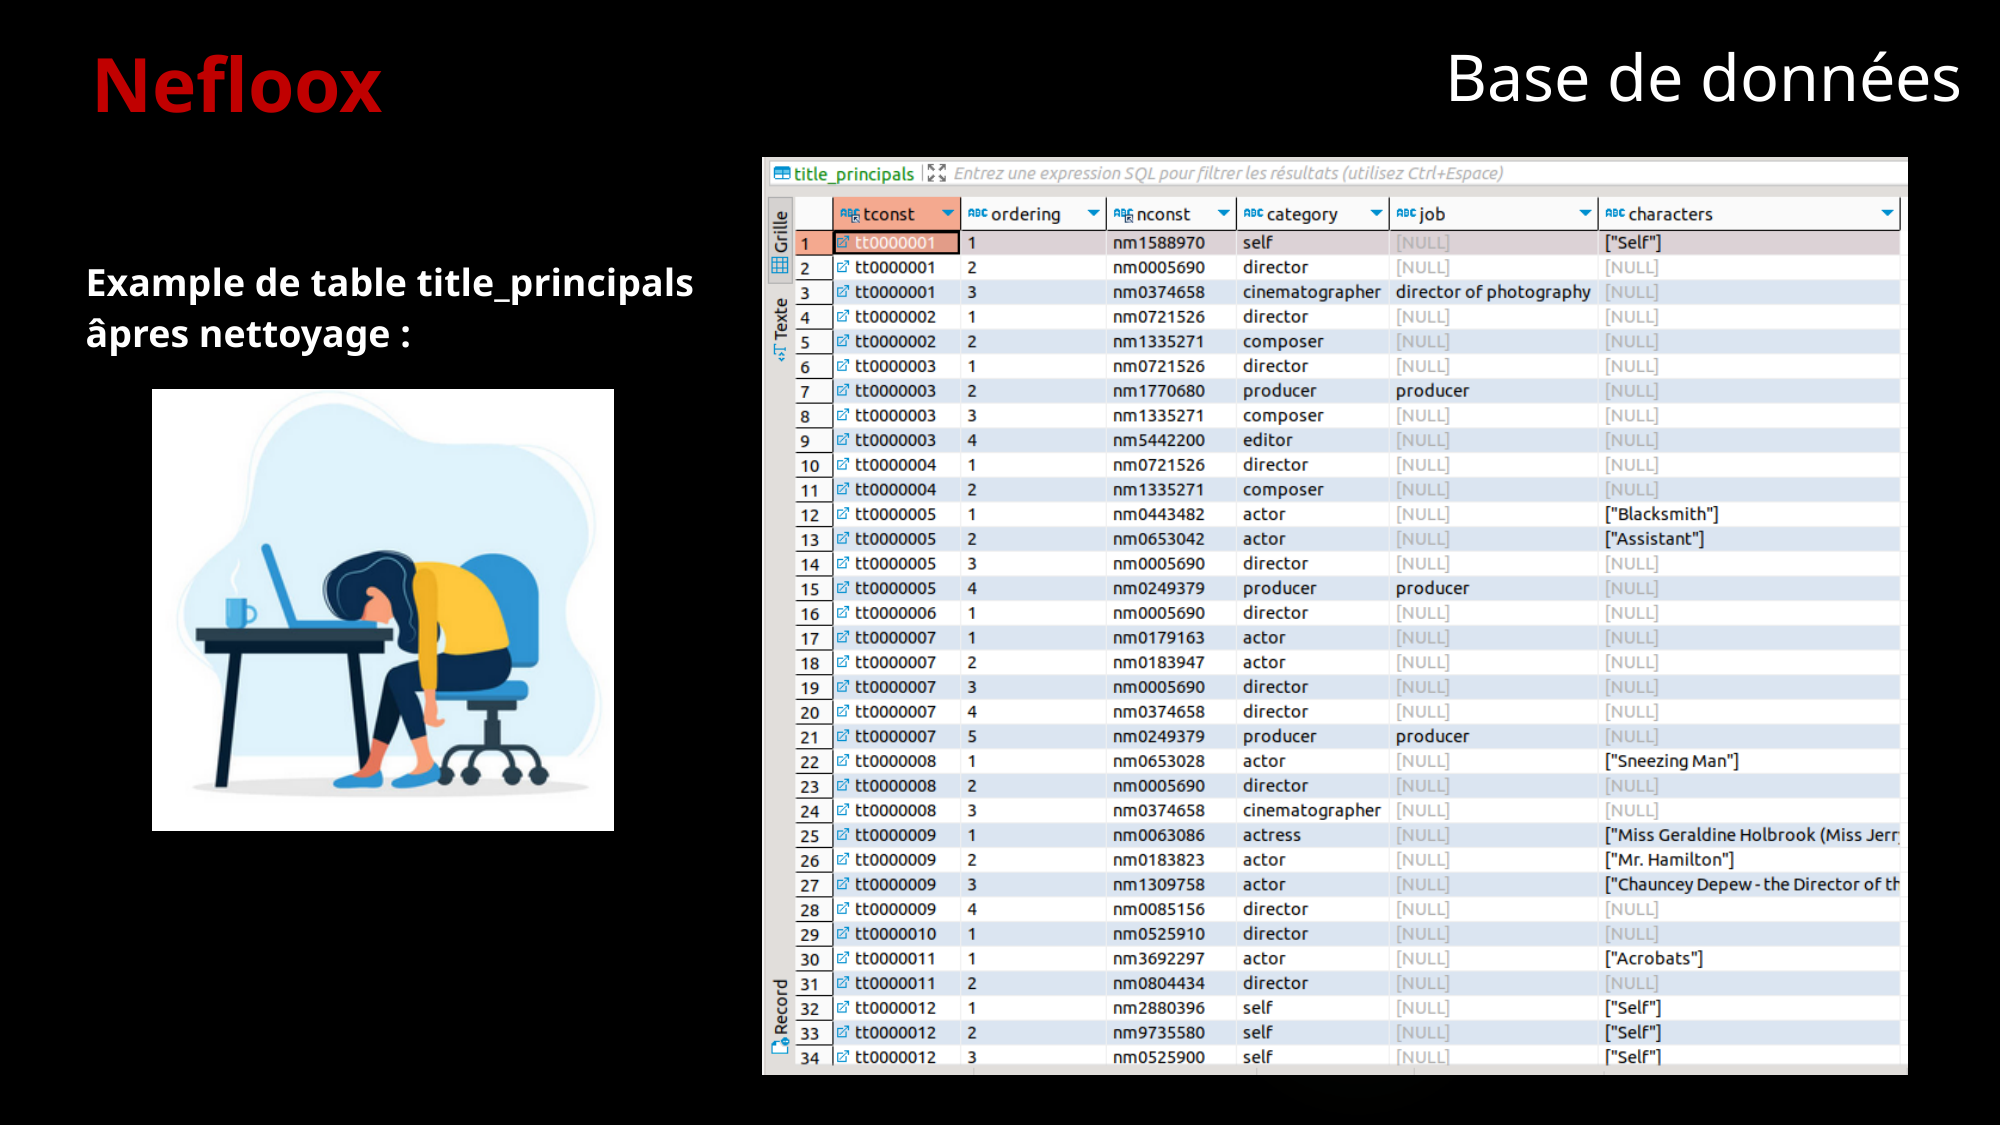

Nefloox
Base de données
Example de table title_principals âpres nettoyage :